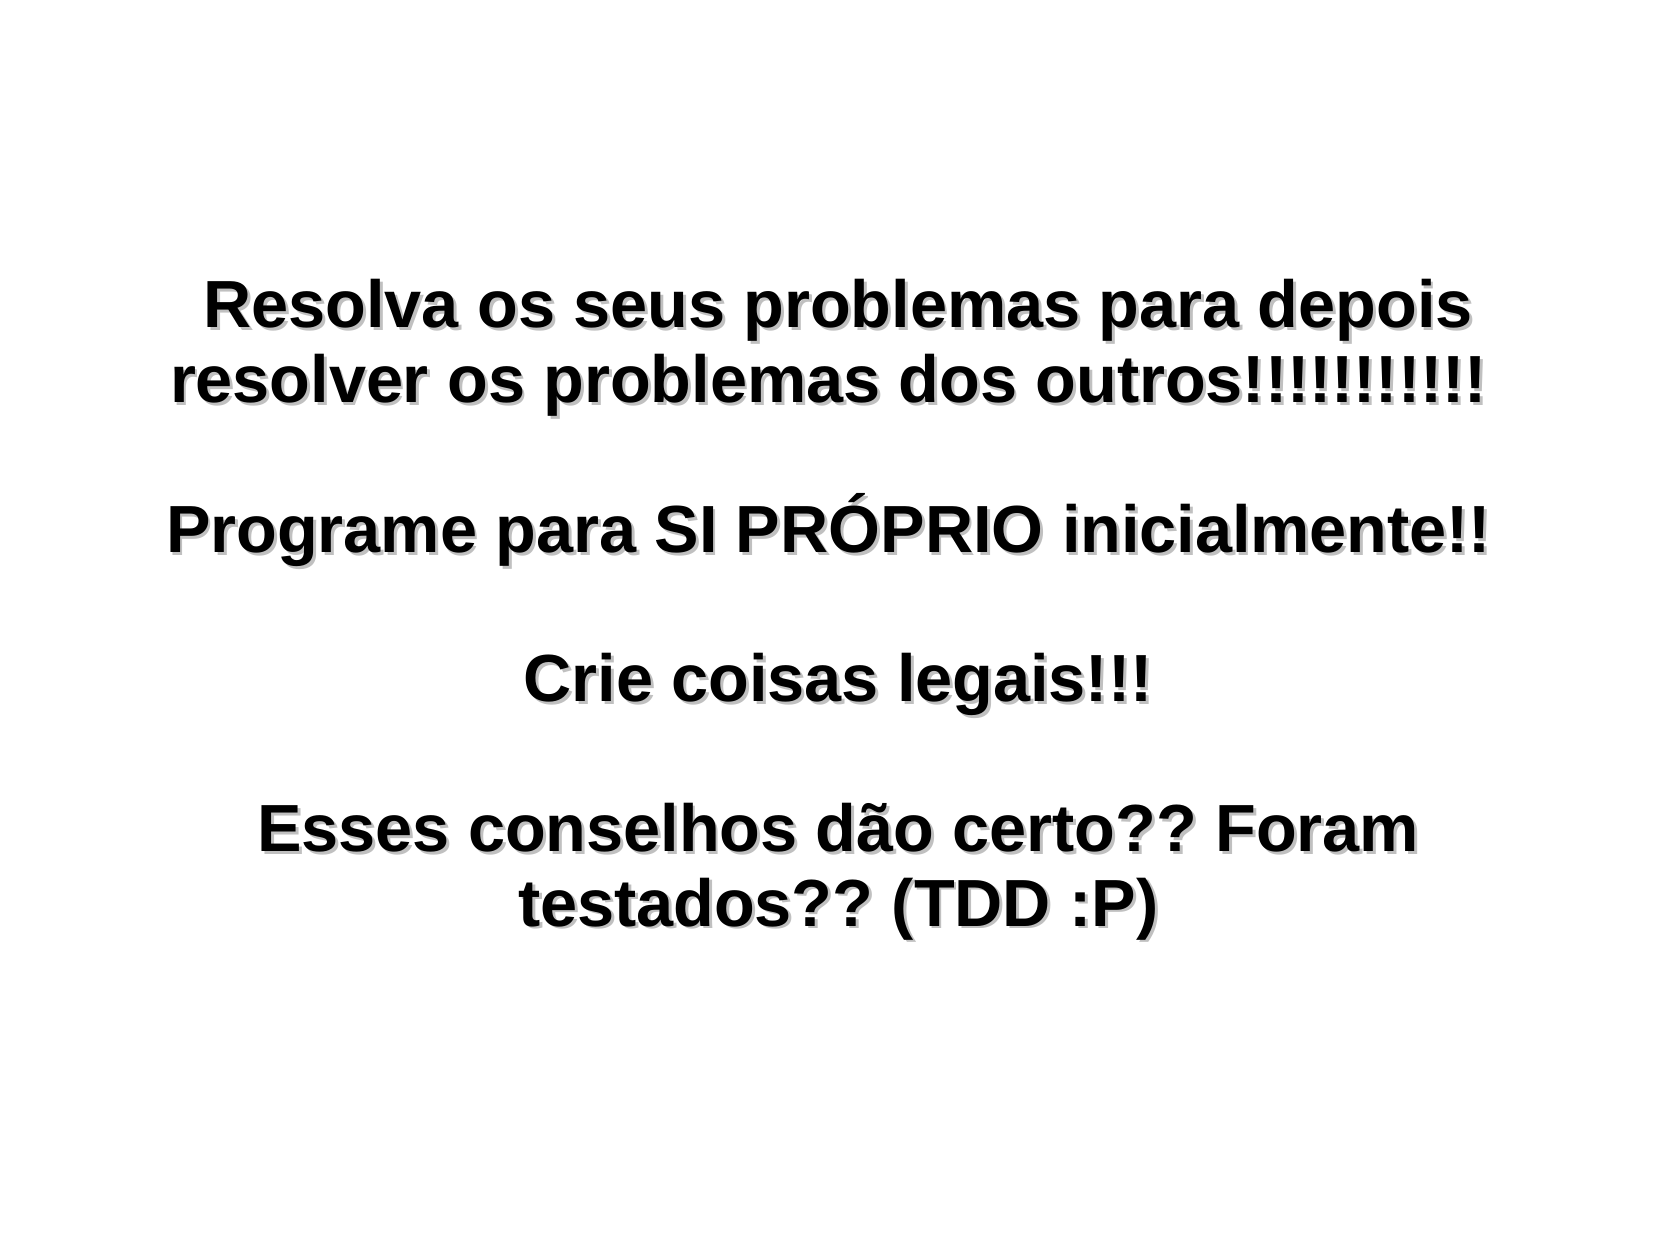

Resolva os seus problemas para depois resolver os problemas dos outros!!!!!!!!!!!
Programe para SI PRÓPRIO inicialmente!!
Crie coisas legais!!!
Esses conselhos dão certo?? Foram testados?? (TDD :P)